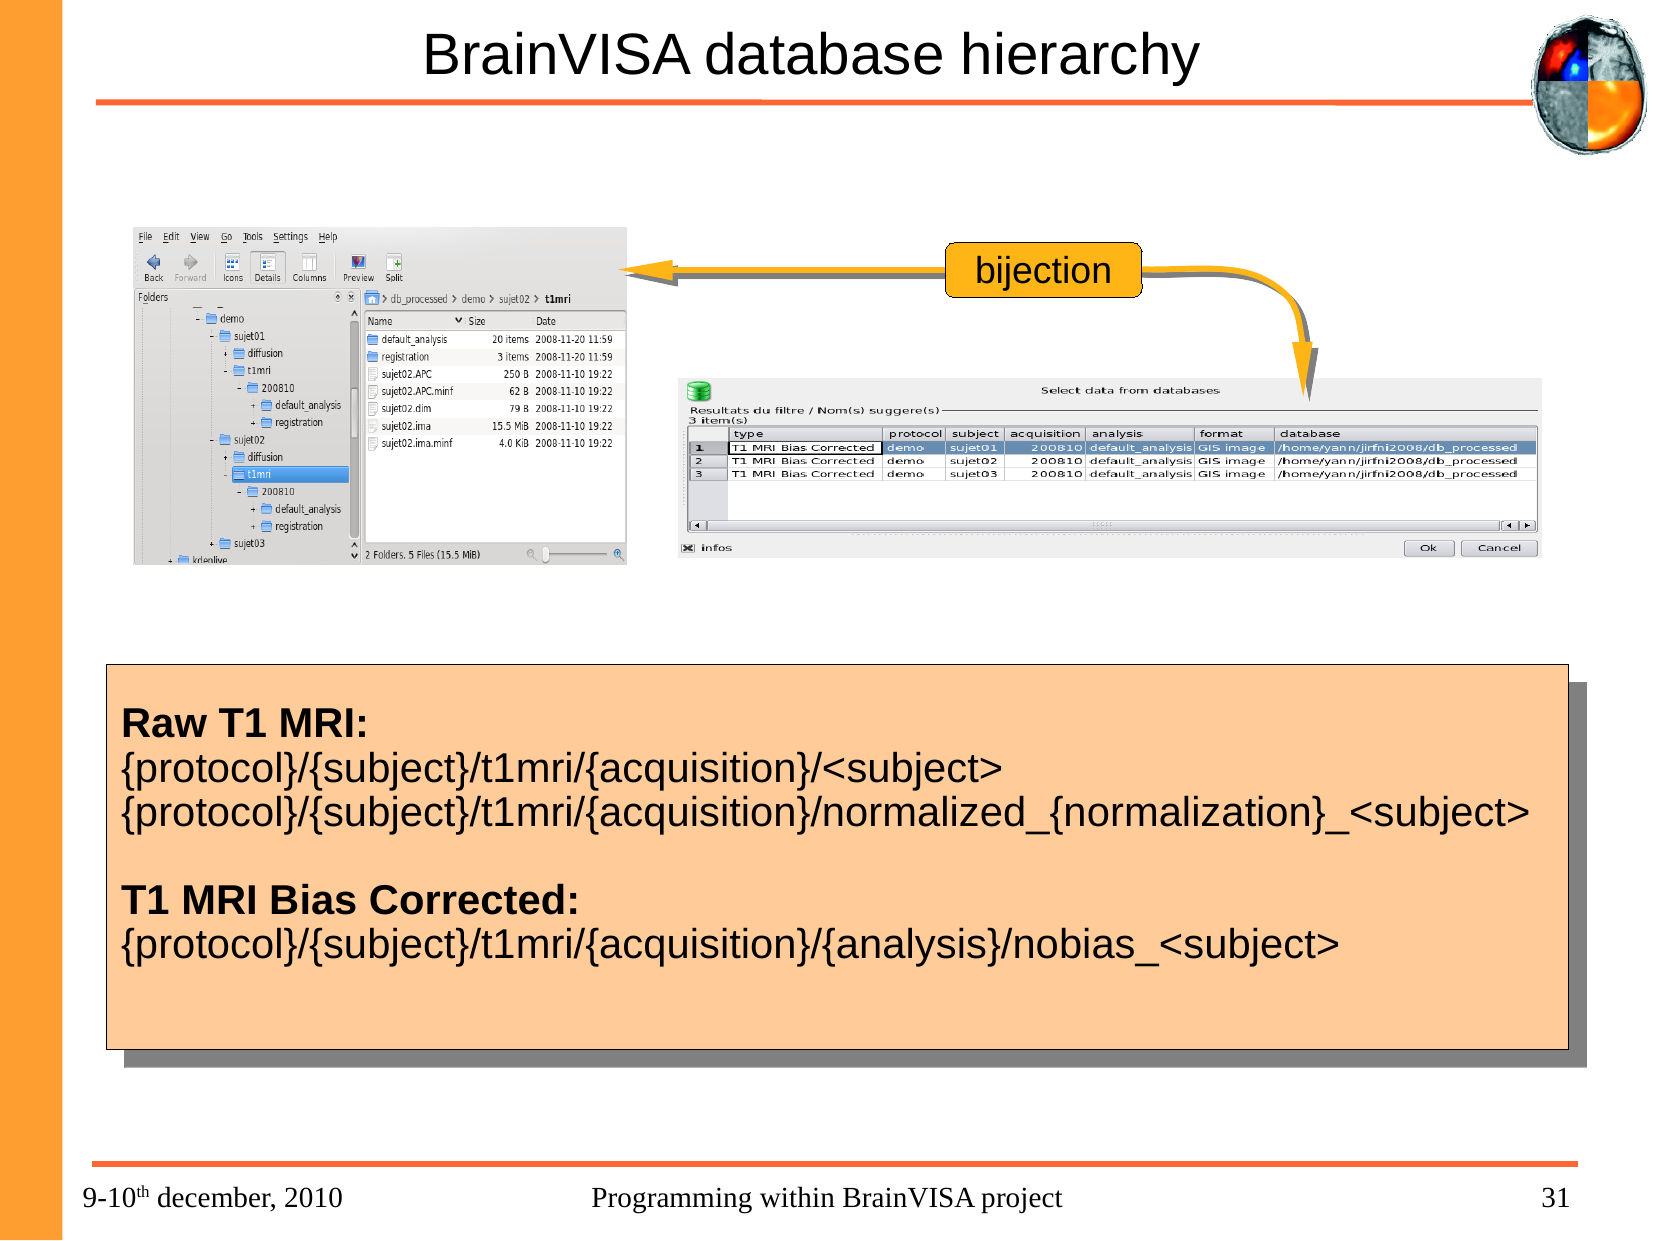

# BrainVISA database hierarchy
bijection
Raw T1 MRI:
{protocol}/{subject}/t1mri/{acquisition}/<subject>
{protocol}/{subject}/t1mri/{acquisition}/normalized_{normalization}_<subject>
T1 MRI Bias Corrected:
{protocol}/{subject}/t1mri/{acquisition}/{analysis}/nobias_<subject>
31